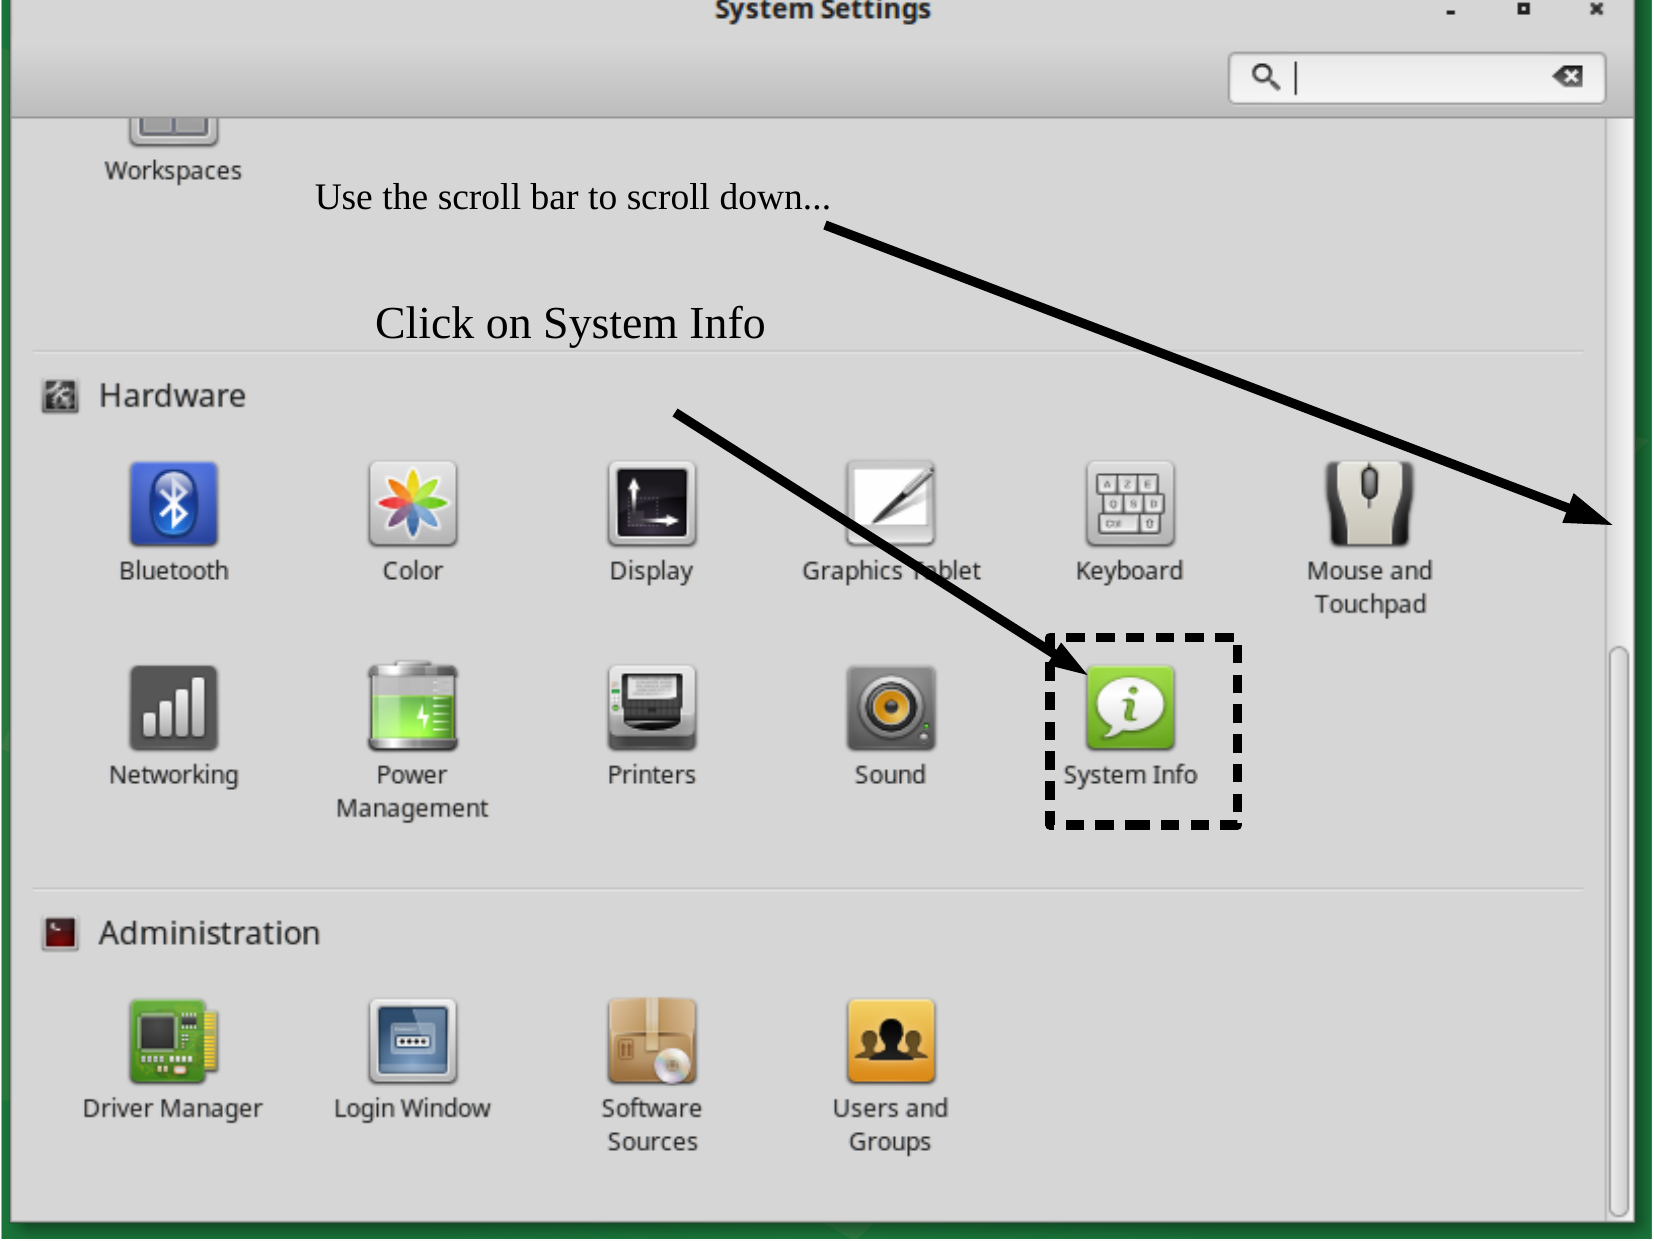

Use the scroll bar to scroll down...
Click on System Info